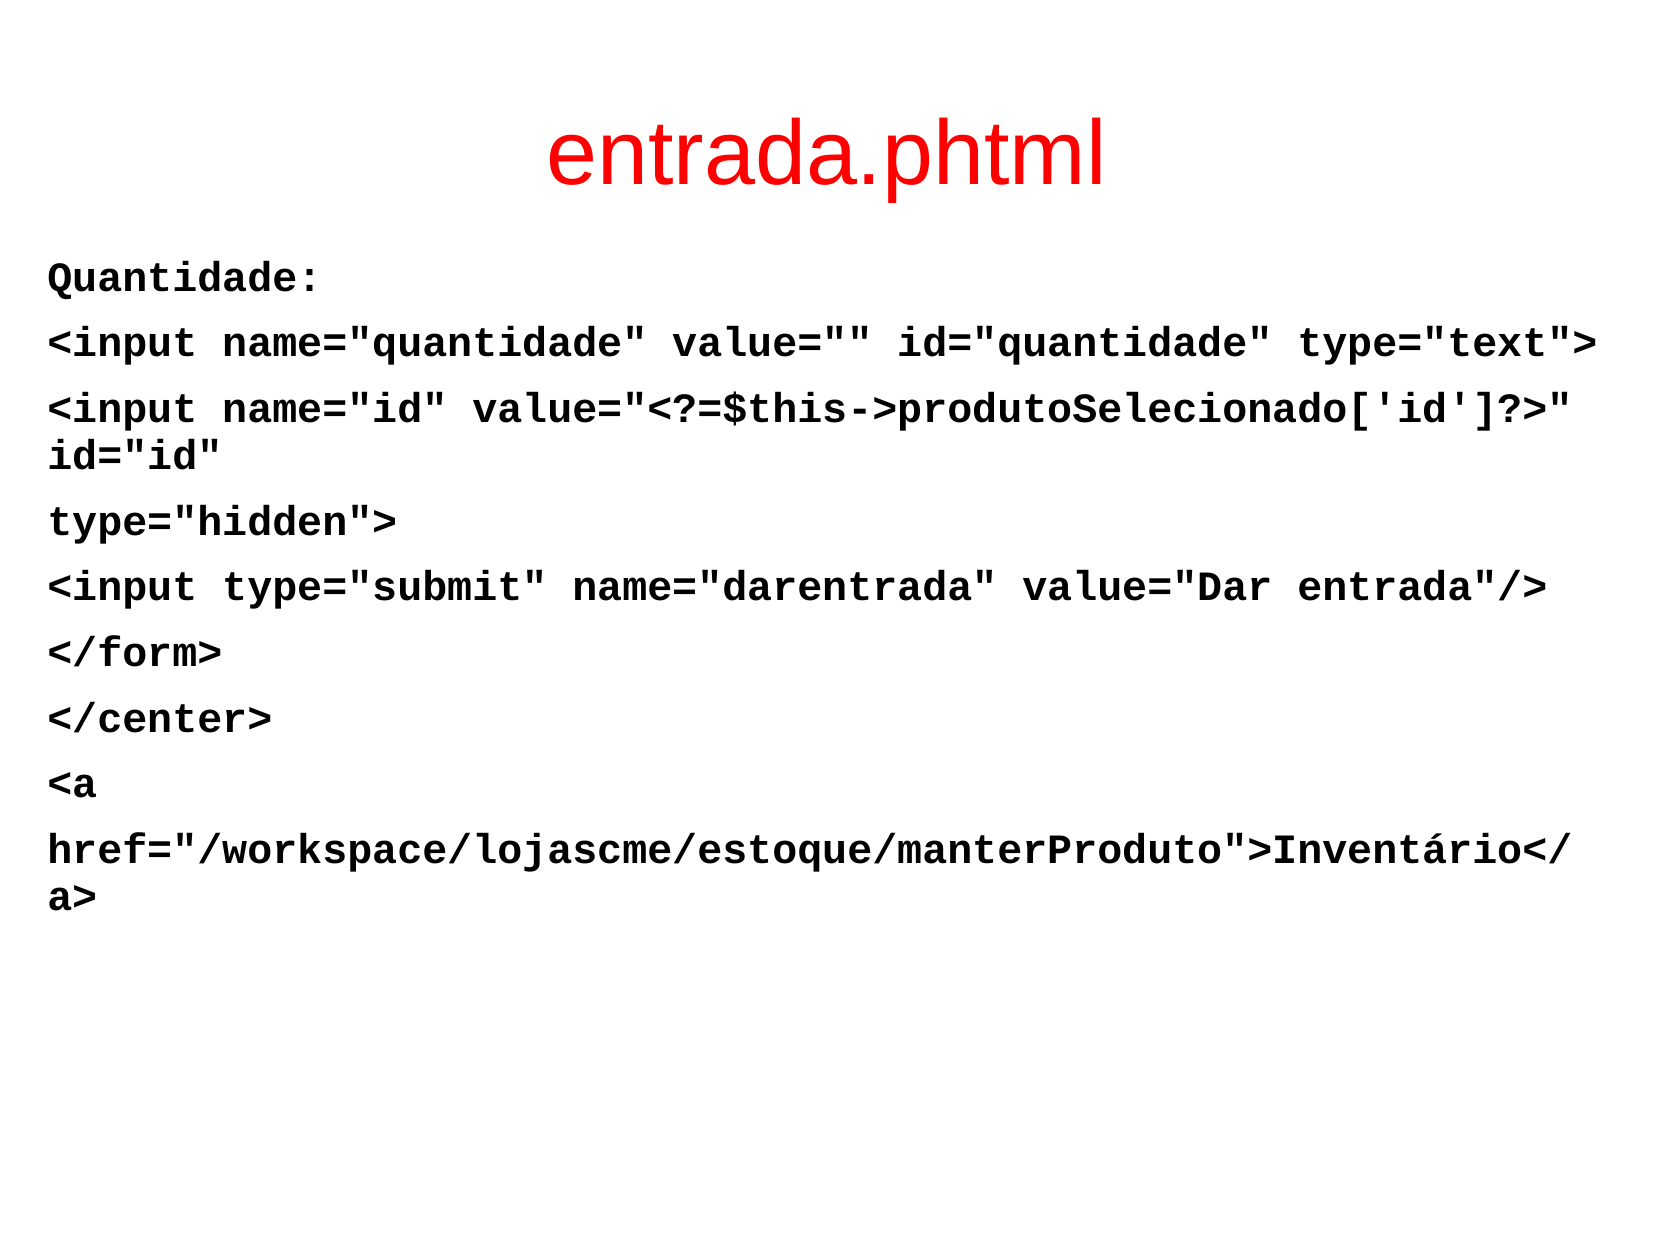

# entrada.phtml
Quantidade:
<input name="quantidade" value="" id="quantidade" type="text">
<input name="id" value="<?=$this->produtoSelecionado['id']?>" id="id"
type="hidden">
<input type="submit" name="darentrada" value="Dar entrada"/>
</form>
</center>
<a
href="/workspace/lojascme/estoque/manterProduto">Inventário</a>